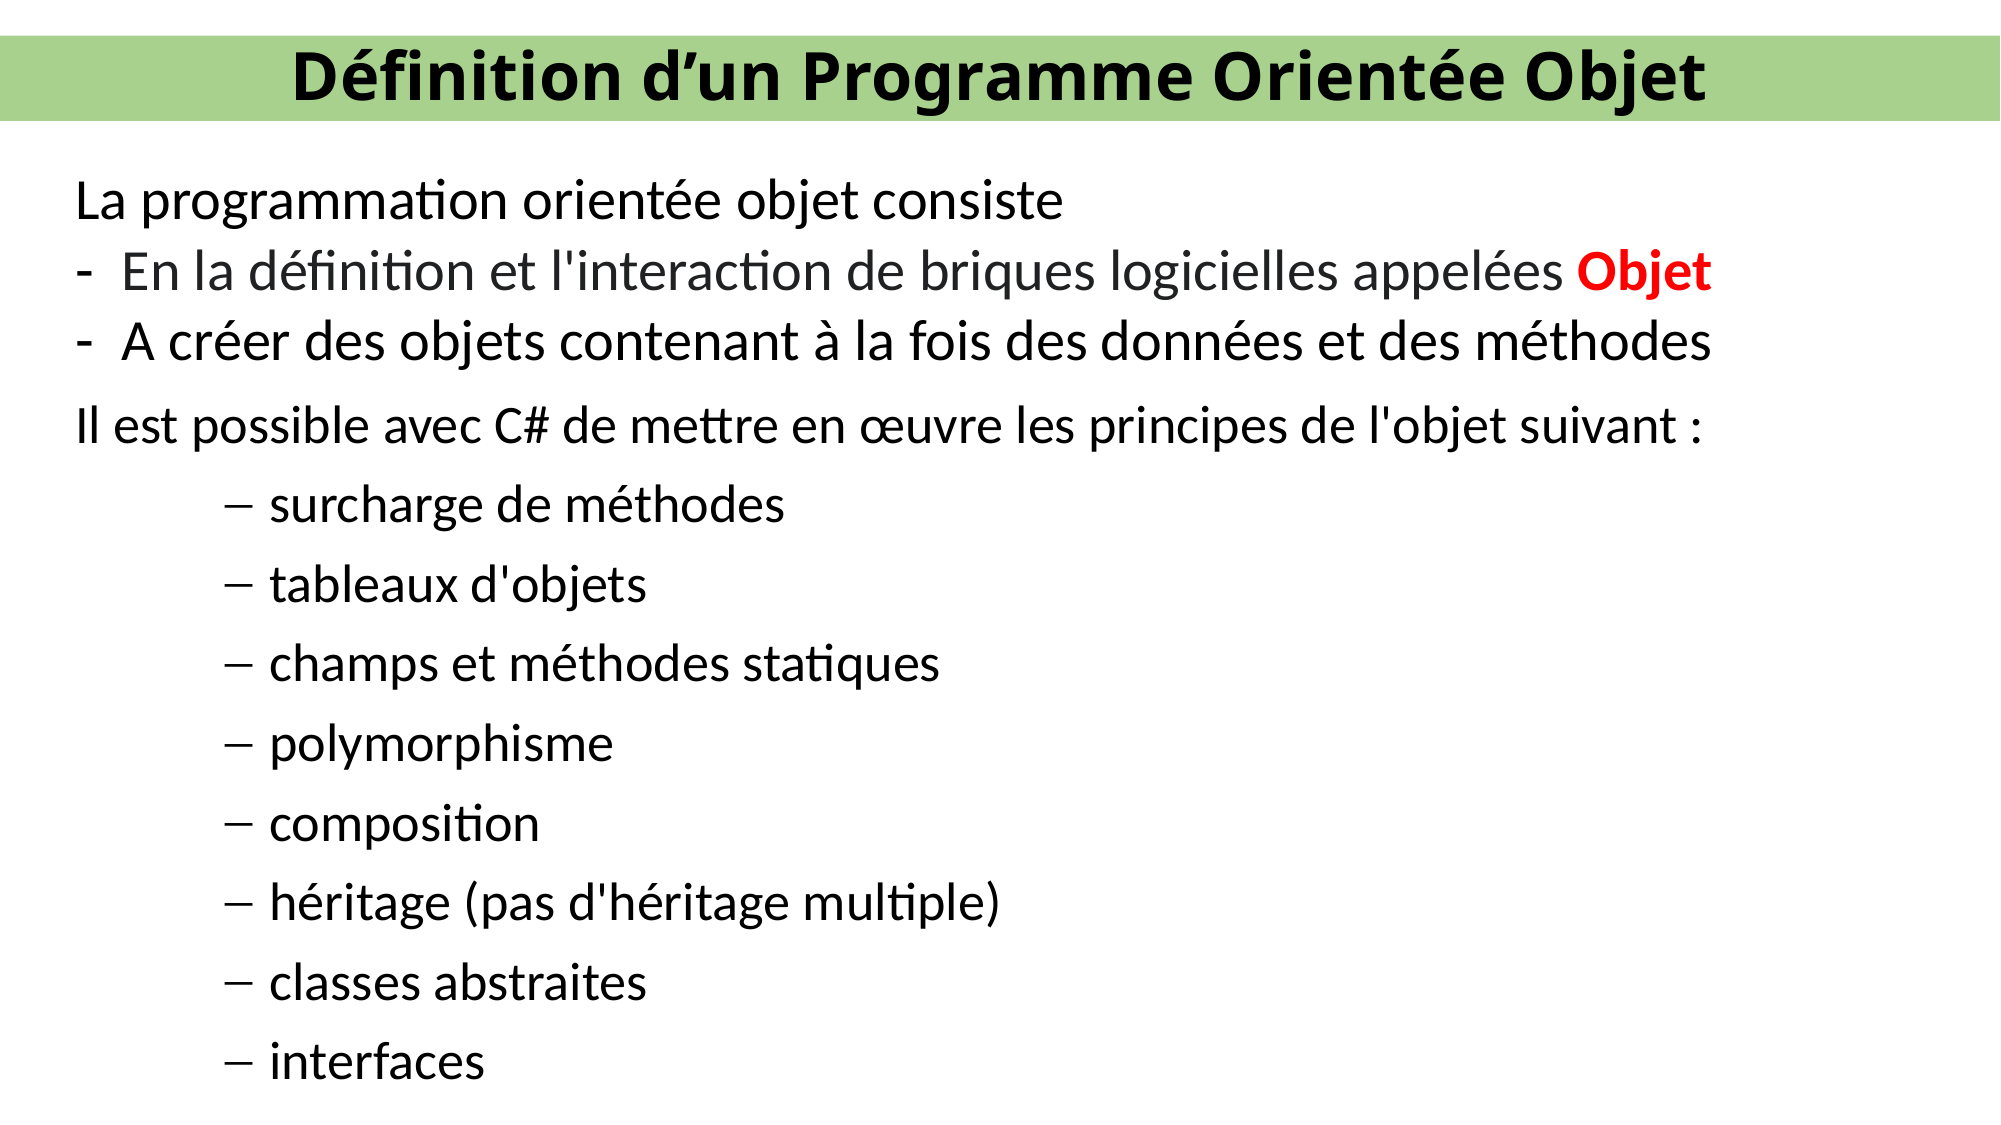

# Définition d’un Programme Orientée Objet
La programmation orientée objet consiste
En la définition et l'interaction de briques logicielles appelées Objet
A créer des objets contenant à la fois des données et des méthodes
Il est possible avec C# de mettre en œuvre les principes de l'objet suivant :
surcharge de méthodes
tableaux d'objets
champs et méthodes statiques
polymorphisme
composition
héritage (pas d'héritage multiple)
classes abstraites
interfaces